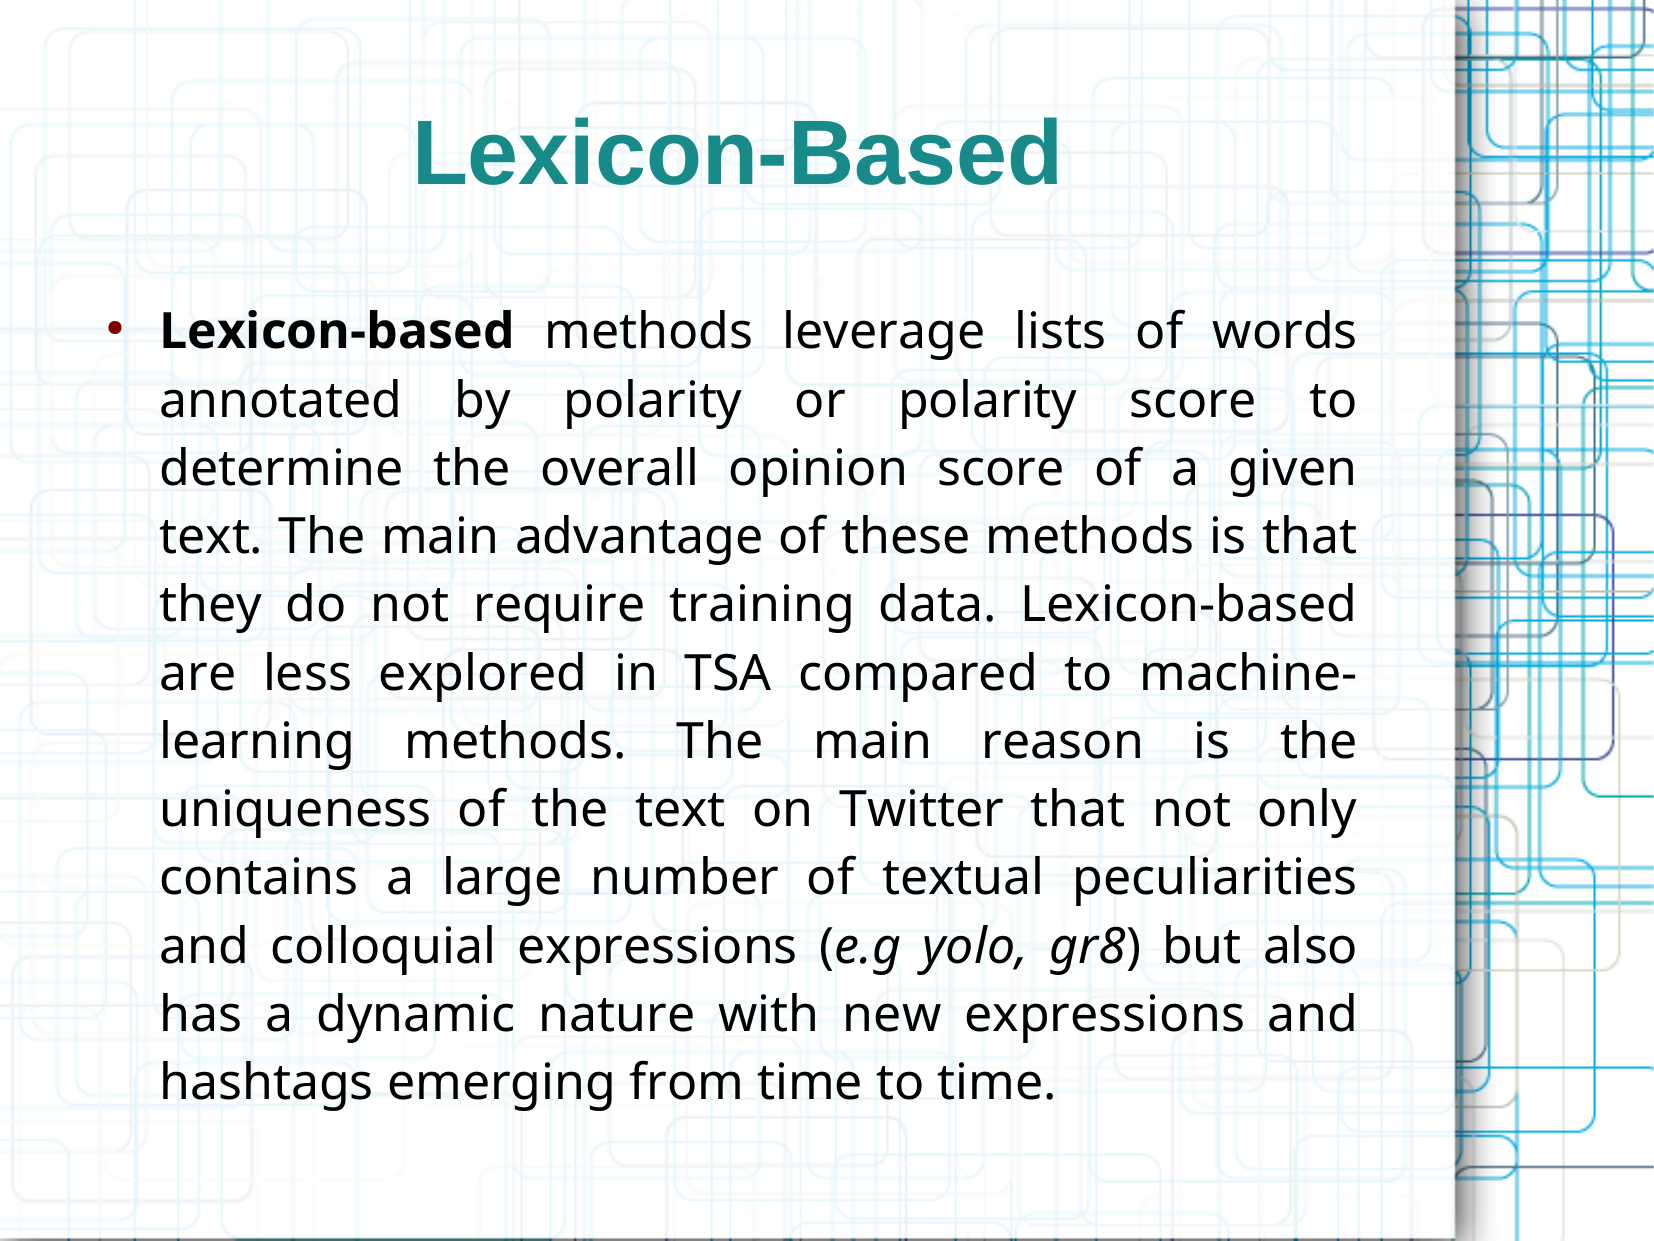

# Lexicon-Based
Lexicon-based methods leverage lists of words annotated by polarity or polarity score to determine the overall opinion score of a given text. The main advantage of these methods is that they do not require training data. Lexicon-based are less explored in TSA compared to machine-learning methods. The main reason is the uniqueness of the text on Twitter that not only contains a large number of textual peculiarities and colloquial expressions (e.g yolo, gr8) but also has a dynamic nature with new expressions and hashtags emerging from time to time.